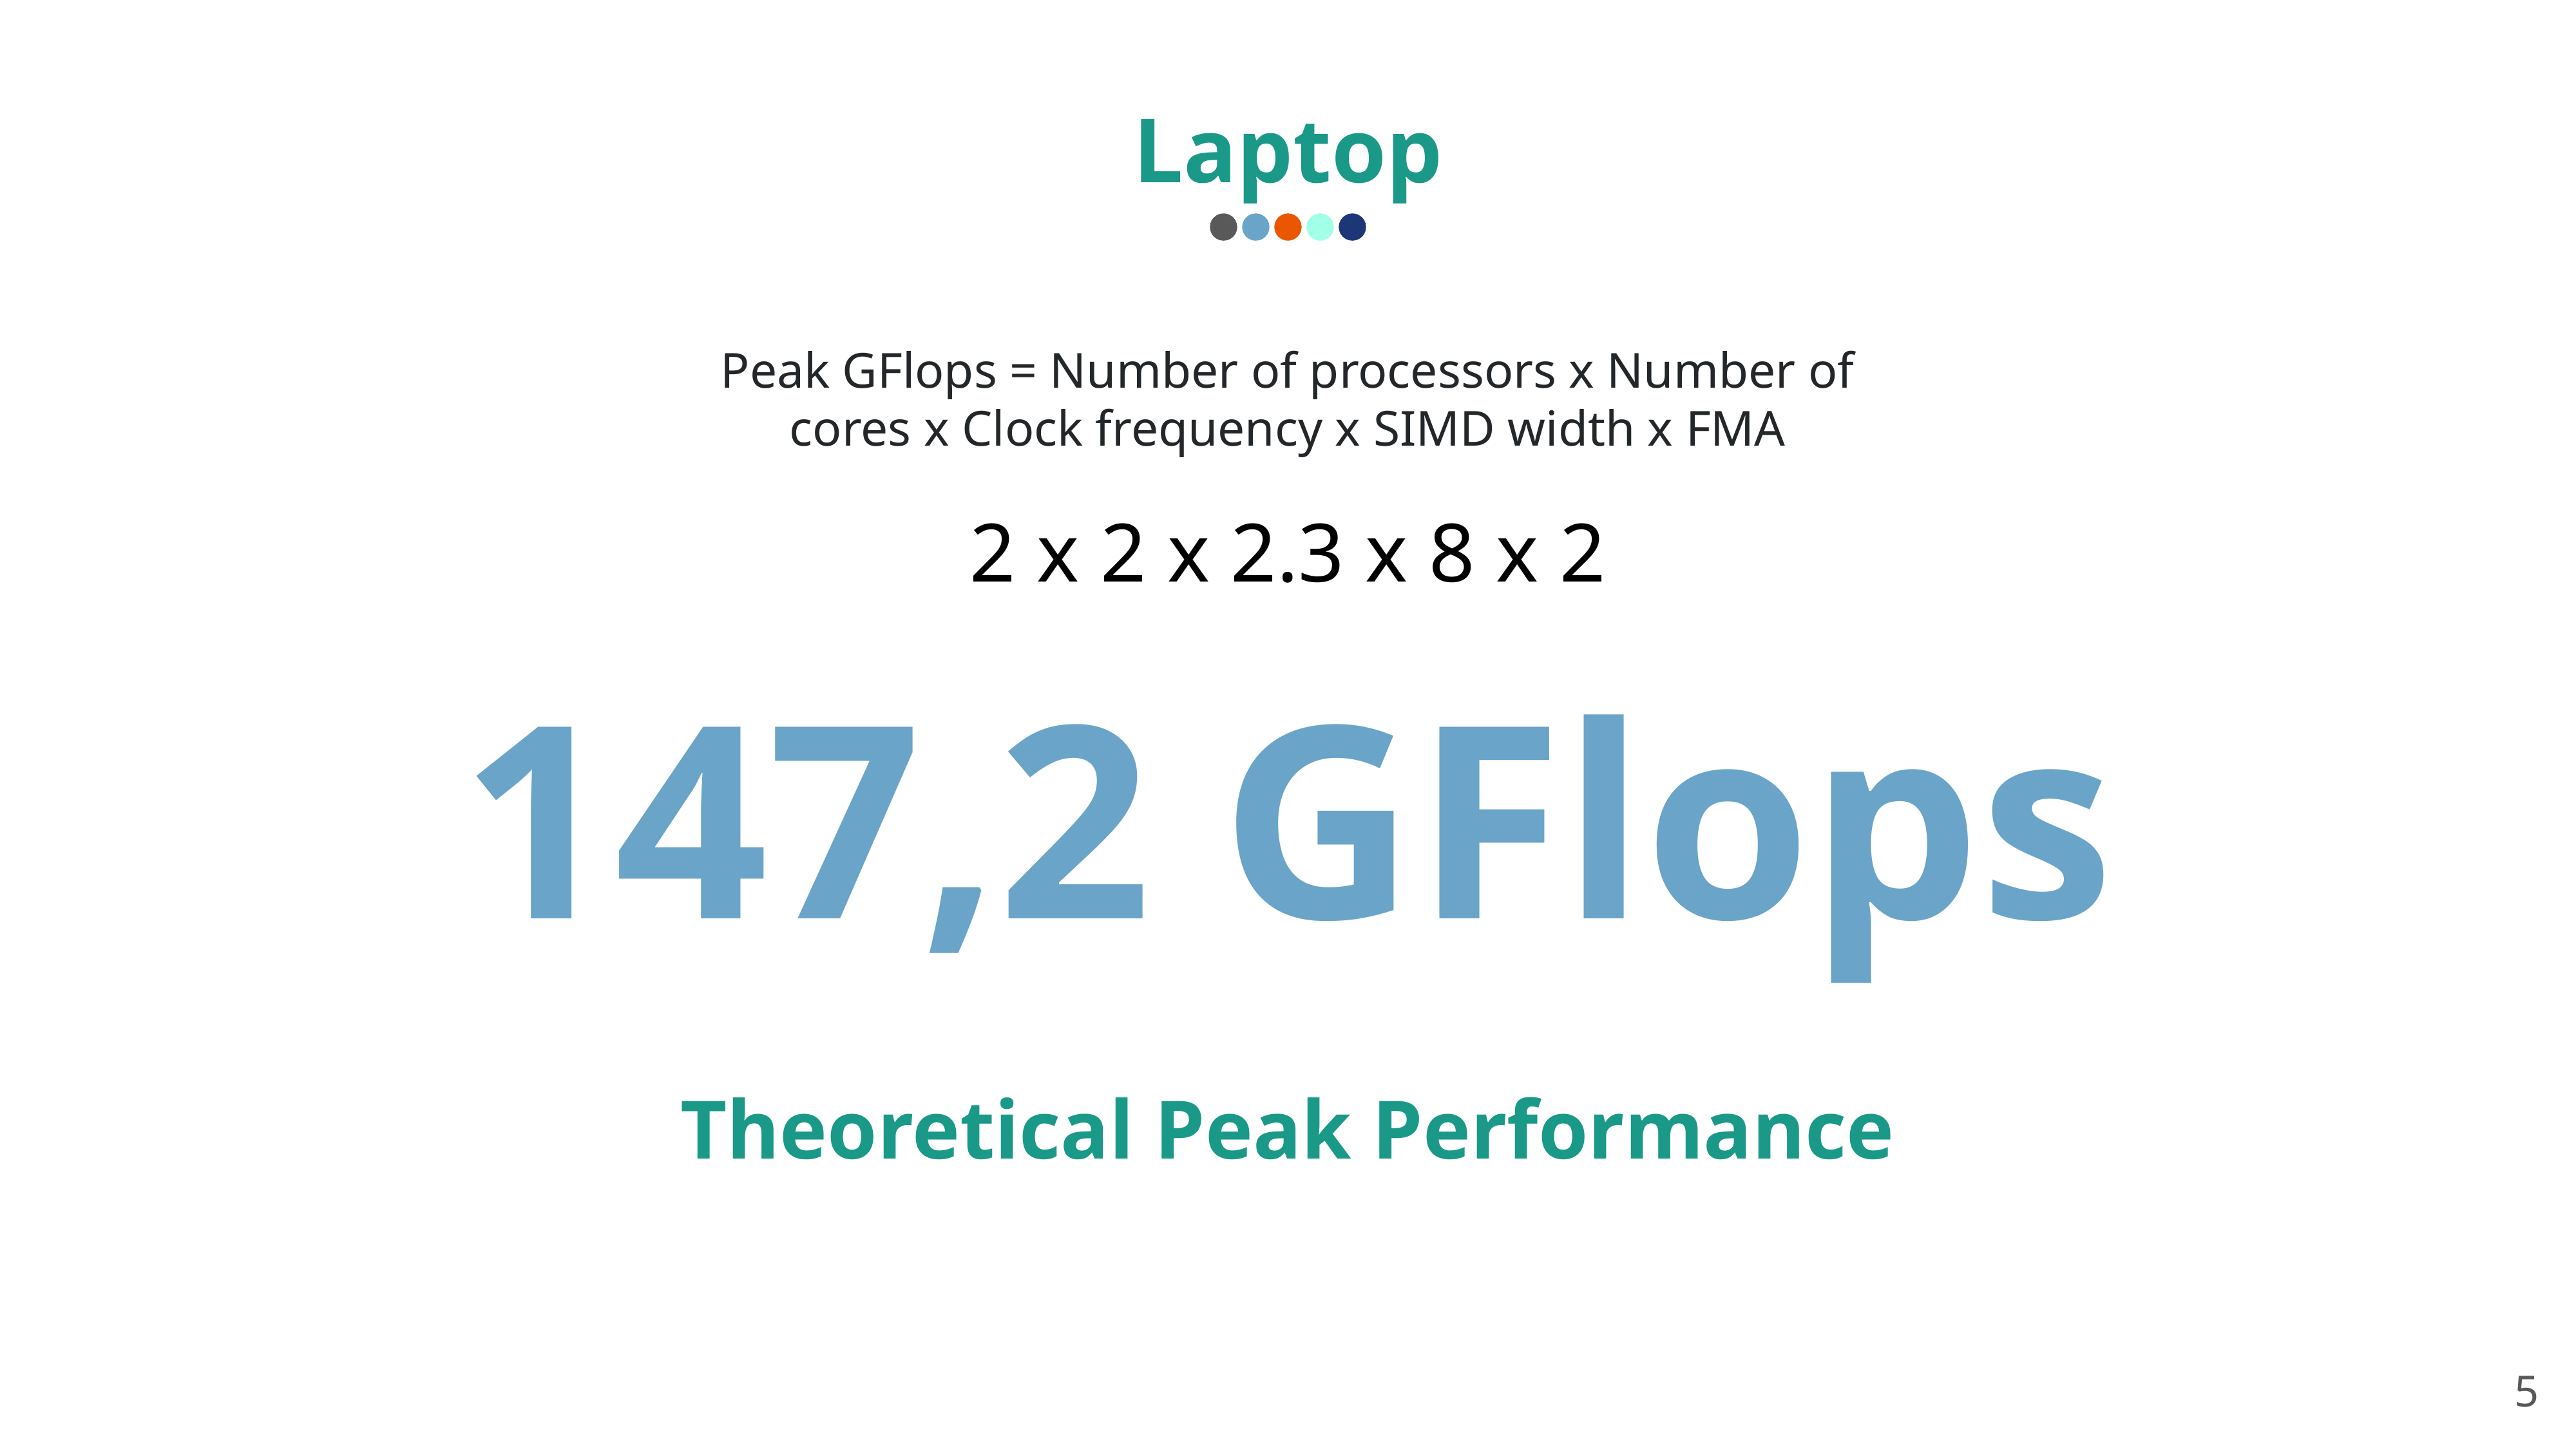

Laptop
Peak GFlops = Number of processors x Number of cores x Clock frequency x SIMD width x FMA
2 x 2 x 2.3 x 8 x 2
147,2 GFlops
Theoretical Peak Performance